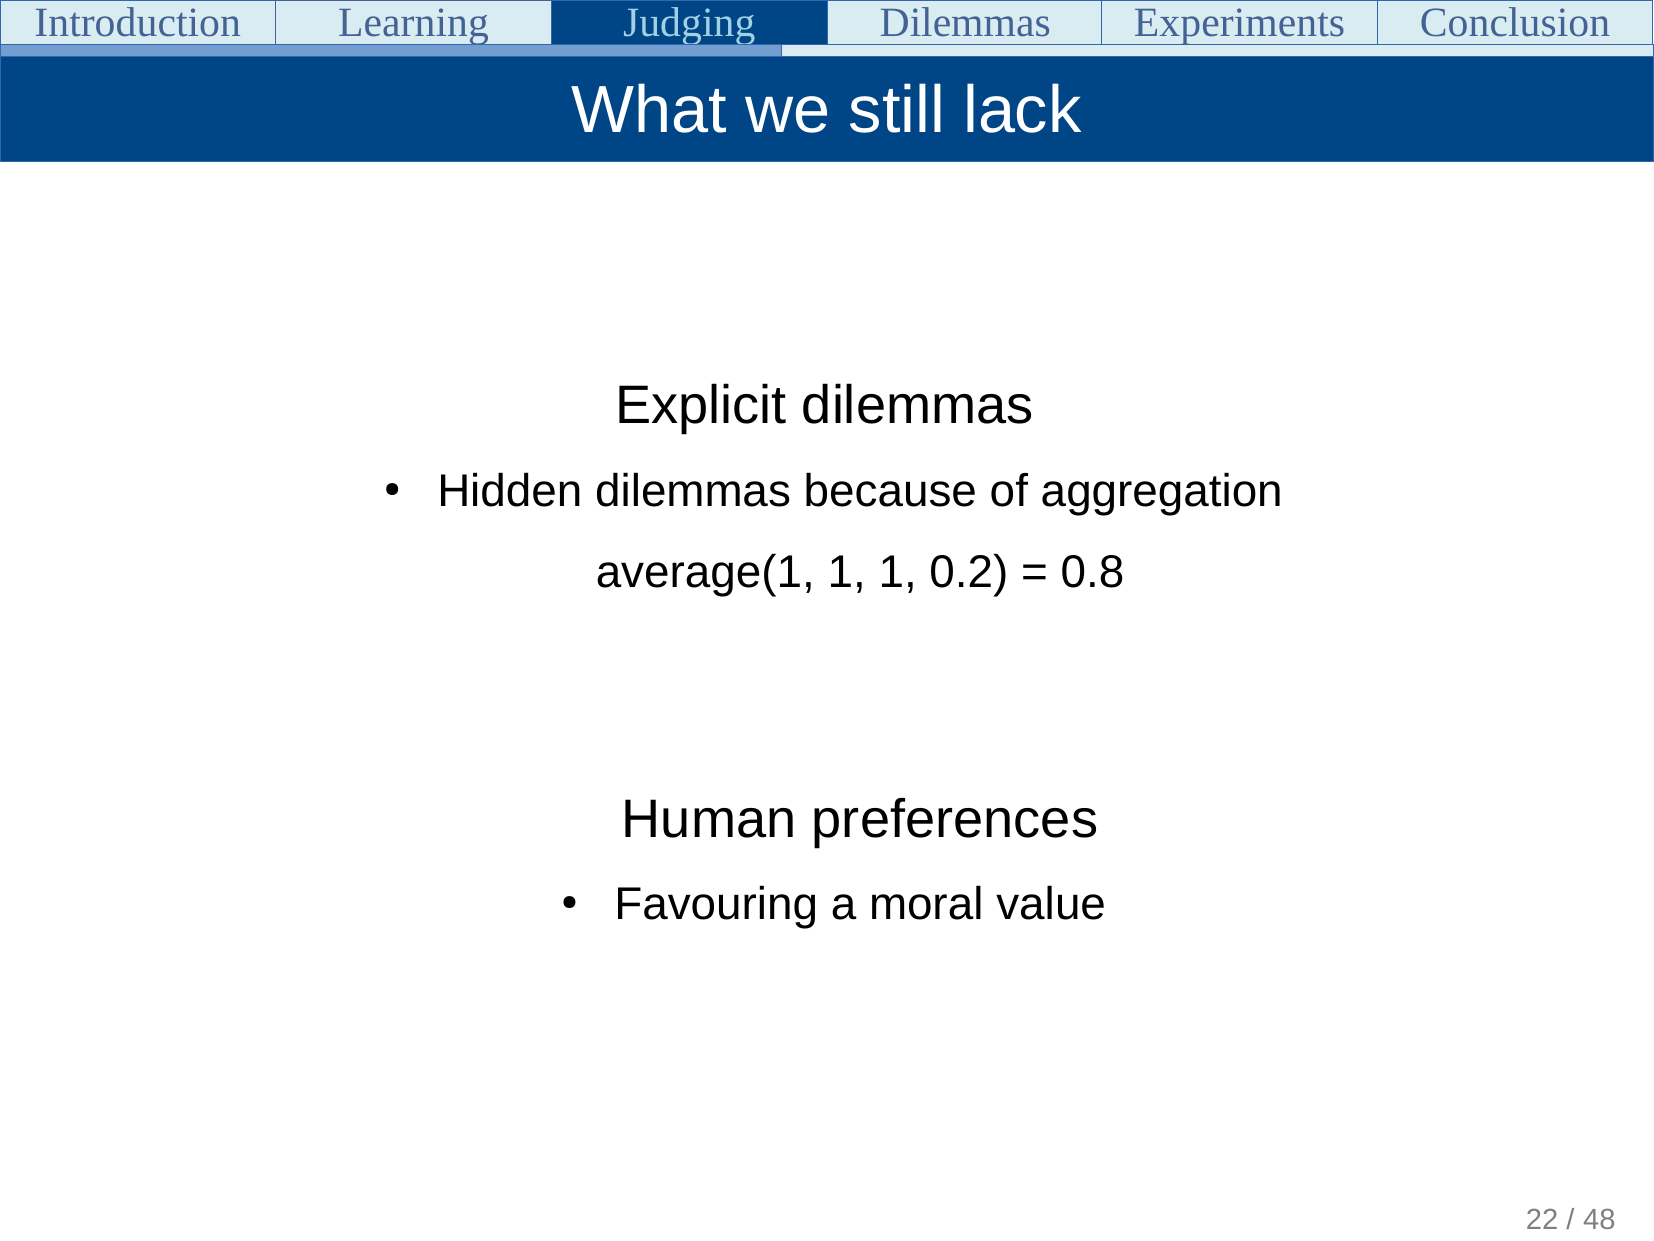

# What we still lack
Explicit dilemmas
Hidden dilemmas because of aggregation
average(1, 1, 1, 0.2) = 0.8
Human preferences
Favouring a moral value